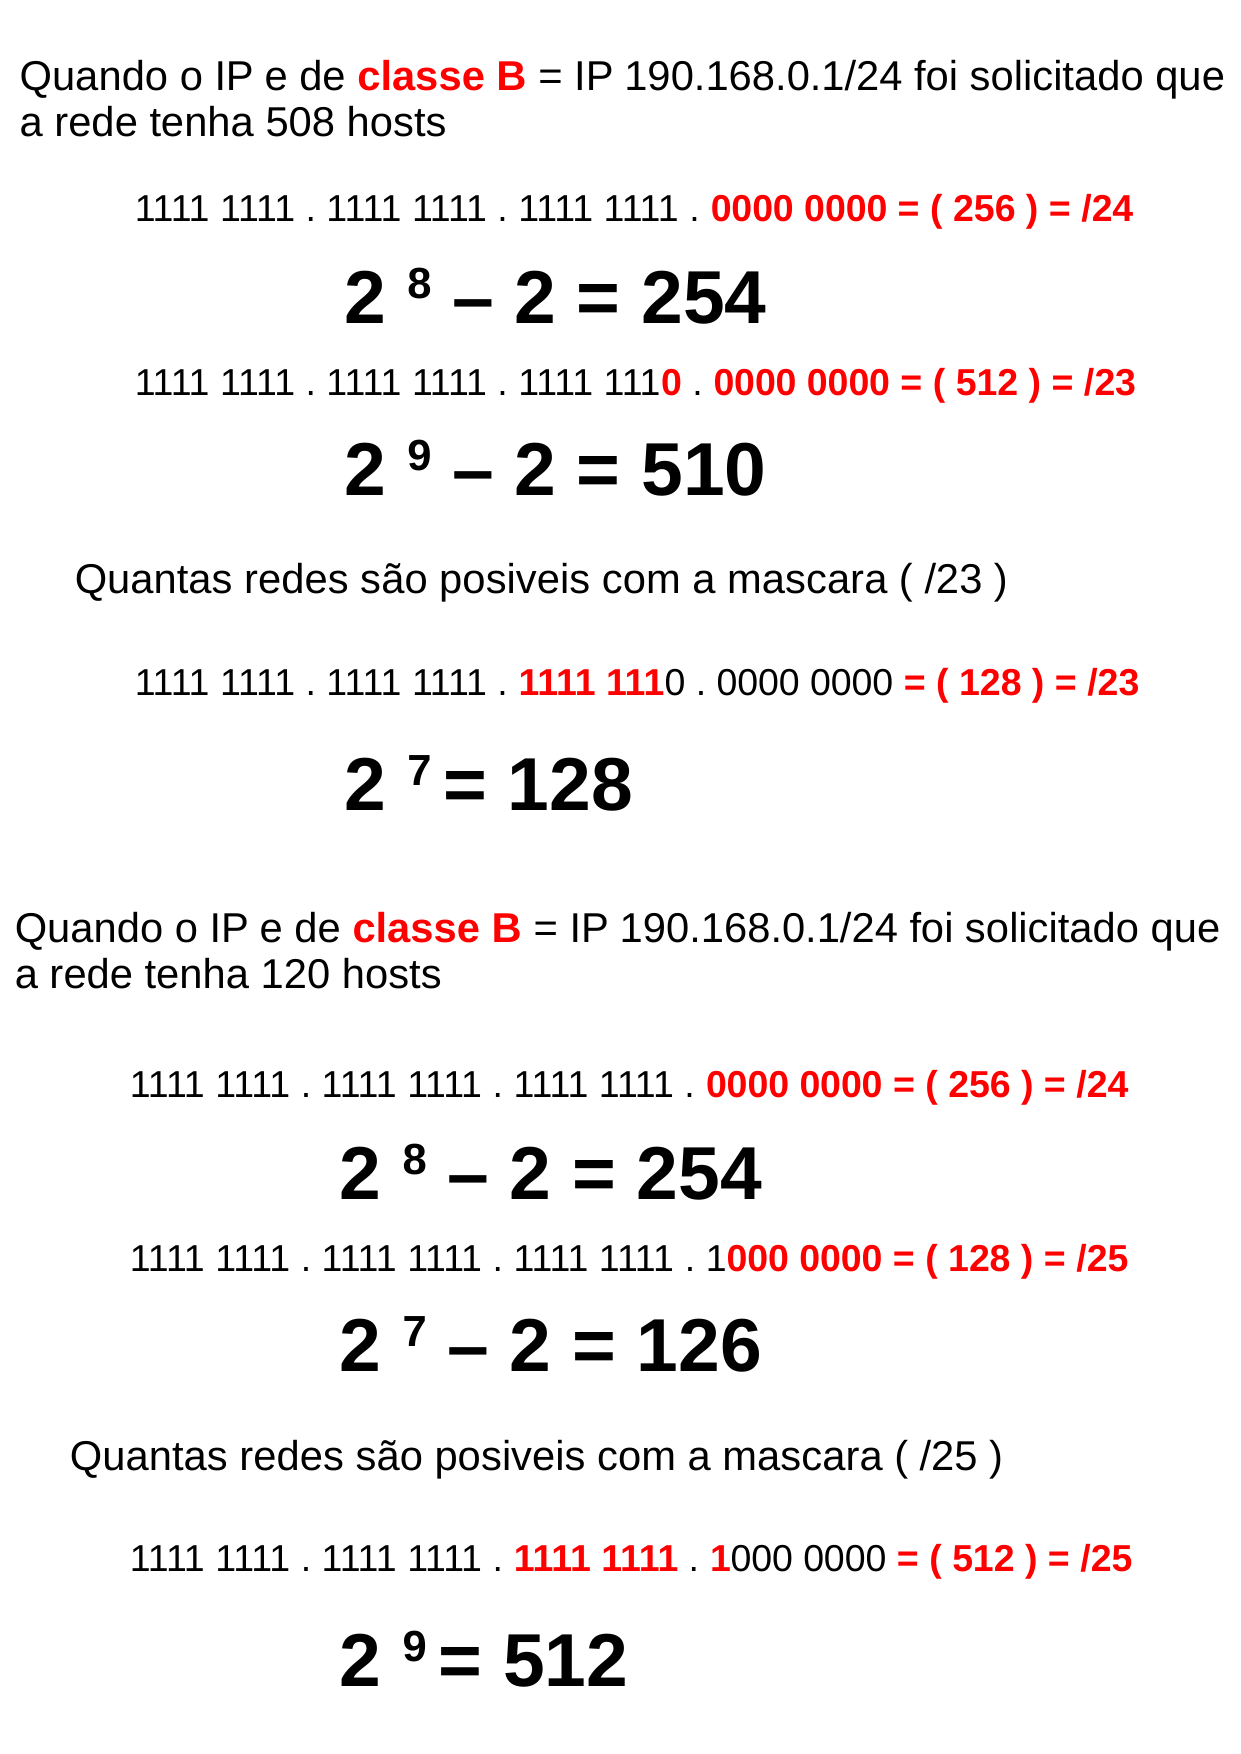

Quando o IP e de classe B = IP 190.168.0.1/24 foi solicitado que a rede tenha 508 hosts
1111 1111 . 1111 1111 . 1111 1111 . 0000 0000 = ( 256 ) = /24
2 8 – 2 = 254
1111 1111 . 1111 1111 . 1111 1110 . 0000 0000 = ( 512 ) = /23
2 9 – 2 = 510
Quantas redes são posiveis com a mascara ( /23 )
1111 1111 . 1111 1111 . 1111 1110 . 0000 0000 = ( 128 ) = /23
2 7 = 128
Quando o IP e de classe B = IP 190.168.0.1/24 foi solicitado que a rede tenha 120 hosts
1111 1111 . 1111 1111 . 1111 1111 . 0000 0000 = ( 256 ) = /24
2 8 – 2 = 254
1111 1111 . 1111 1111 . 1111 1111 . 1000 0000 = ( 128 ) = /25
2 7 – 2 = 126
Quantas redes são posiveis com a mascara ( /25 )
1111 1111 . 1111 1111 . 1111 1111 . 1000 0000 = ( 512 ) = /25
2 9 = 512